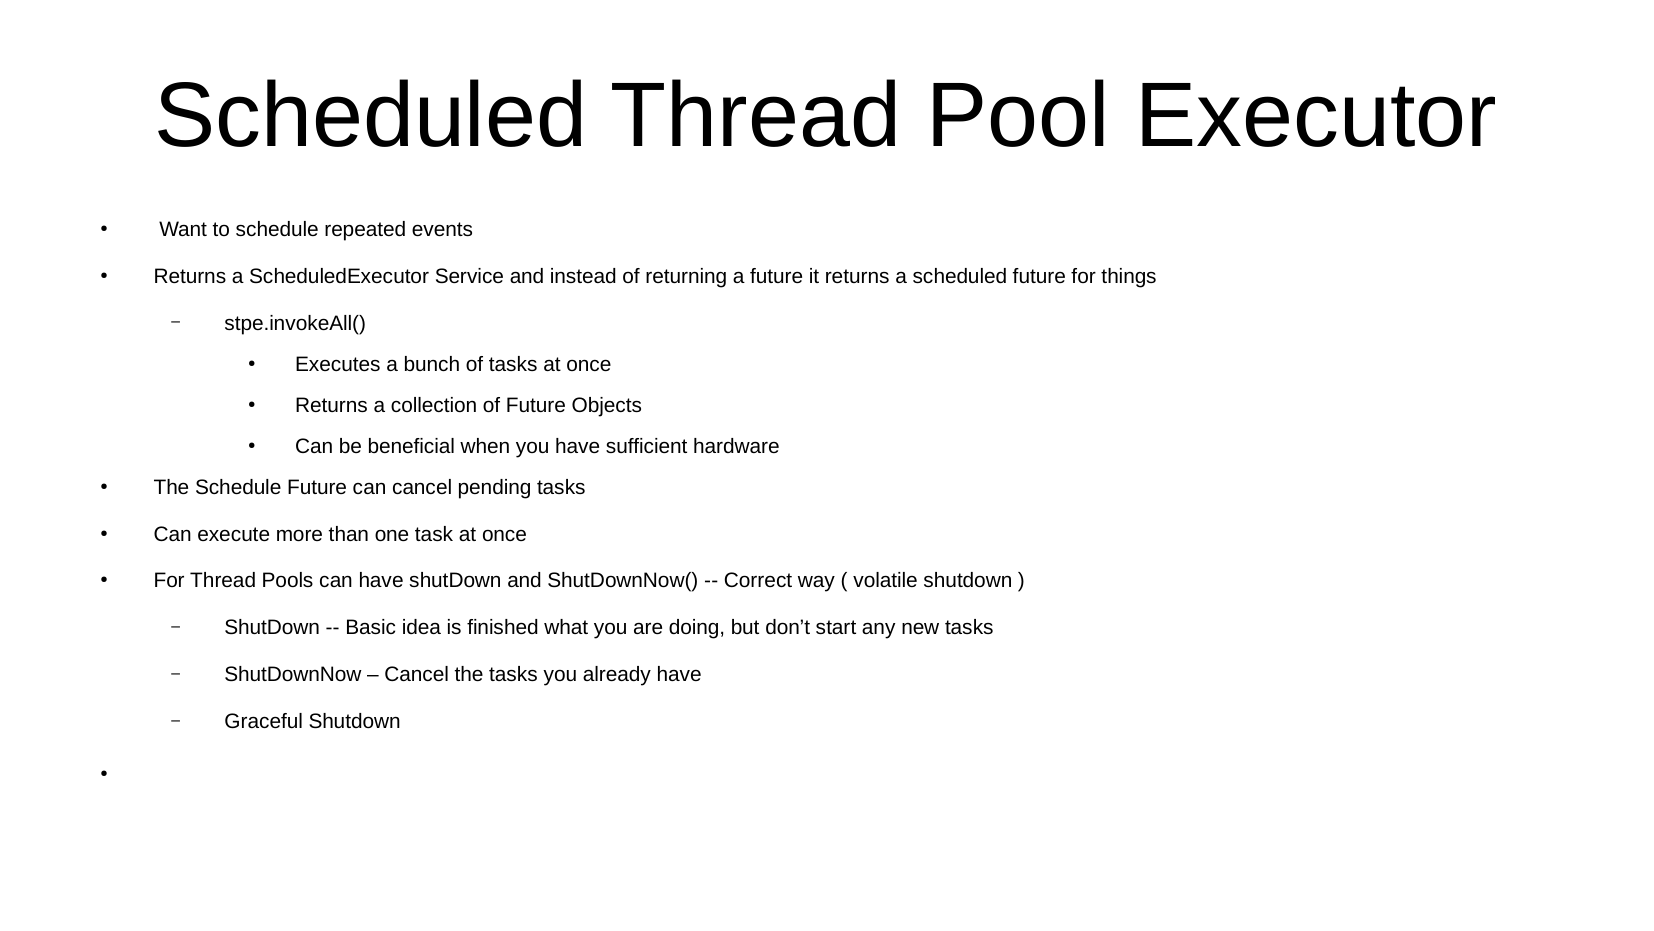

# Scheduled Thread Pool Executor
 Want to schedule repeated events
Returns a ScheduledExecutor Service and instead of returning a future it returns a scheduled future for things
stpe.invokeAll()
Executes a bunch of tasks at once
Returns a collection of Future Objects
Can be beneficial when you have sufficient hardware
The Schedule Future can cancel pending tasks
Can execute more than one task at once
For Thread Pools can have shutDown and ShutDownNow() -- Correct way ( volatile shutdown )
ShutDown -- Basic idea is finished what you are doing, but don’t start any new tasks
ShutDownNow – Cancel the tasks you already have
Graceful Shutdown